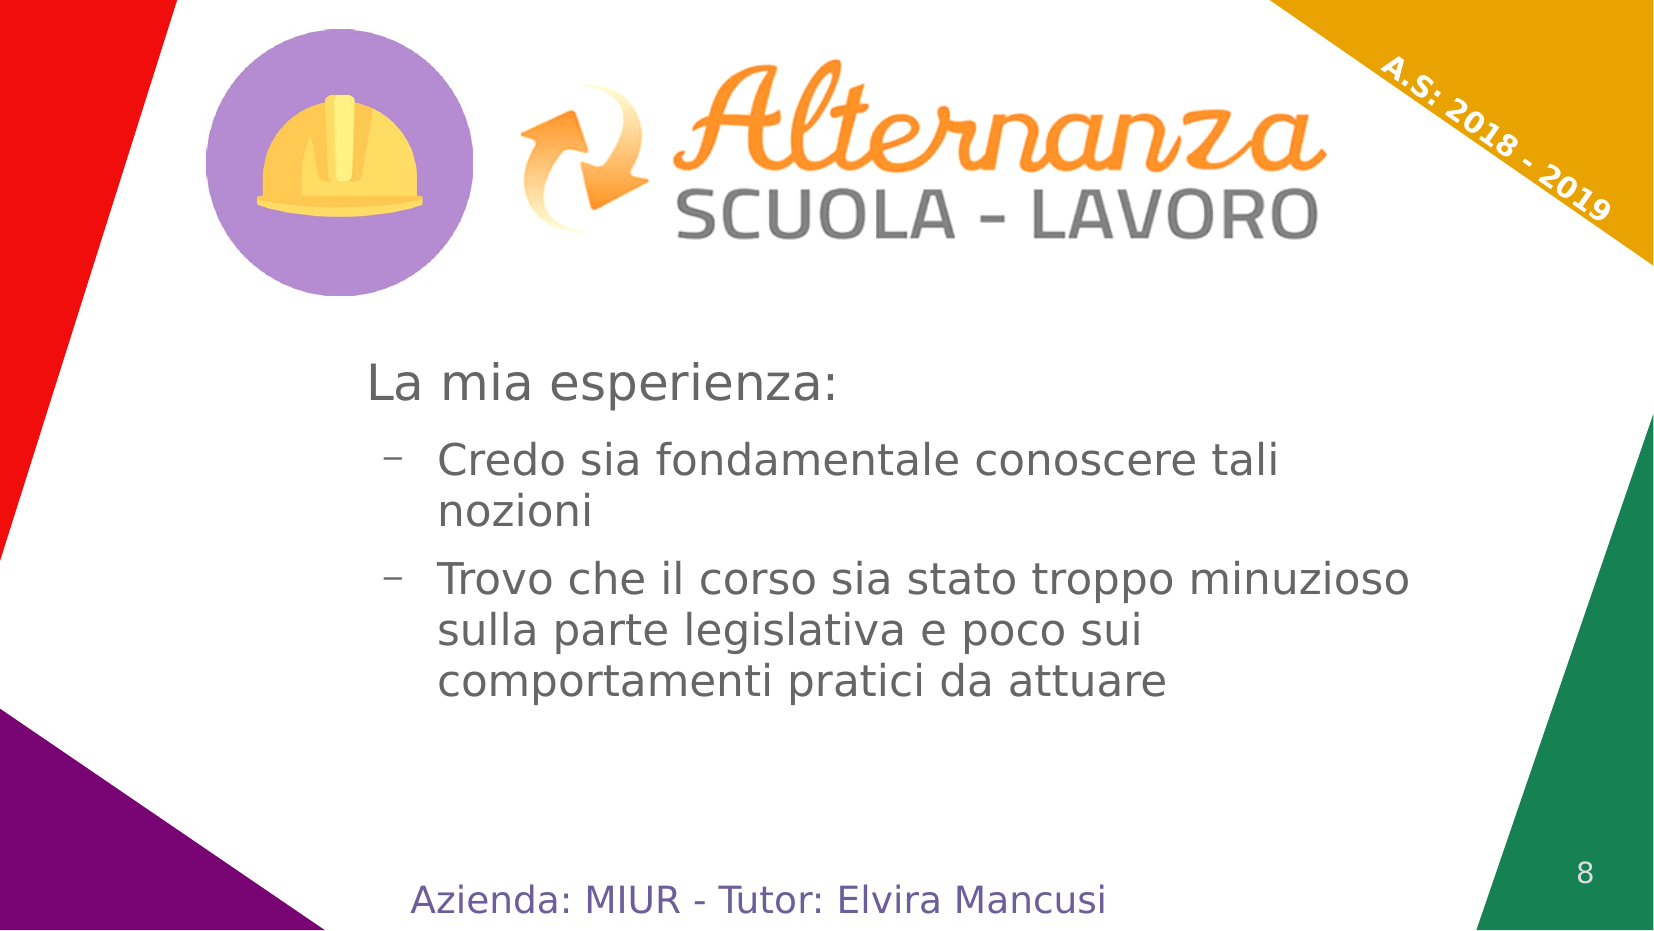

A.S: 2018 - 2019
# La mia esperienza:
Credo sia fondamentale conoscere tali nozioni
Trovo che il corso sia stato troppo minuzioso sulla parte legislativa e poco sui comportamenti pratici da attuare
8
Azienda: MIUR - Tutor: Elvira Mancusi